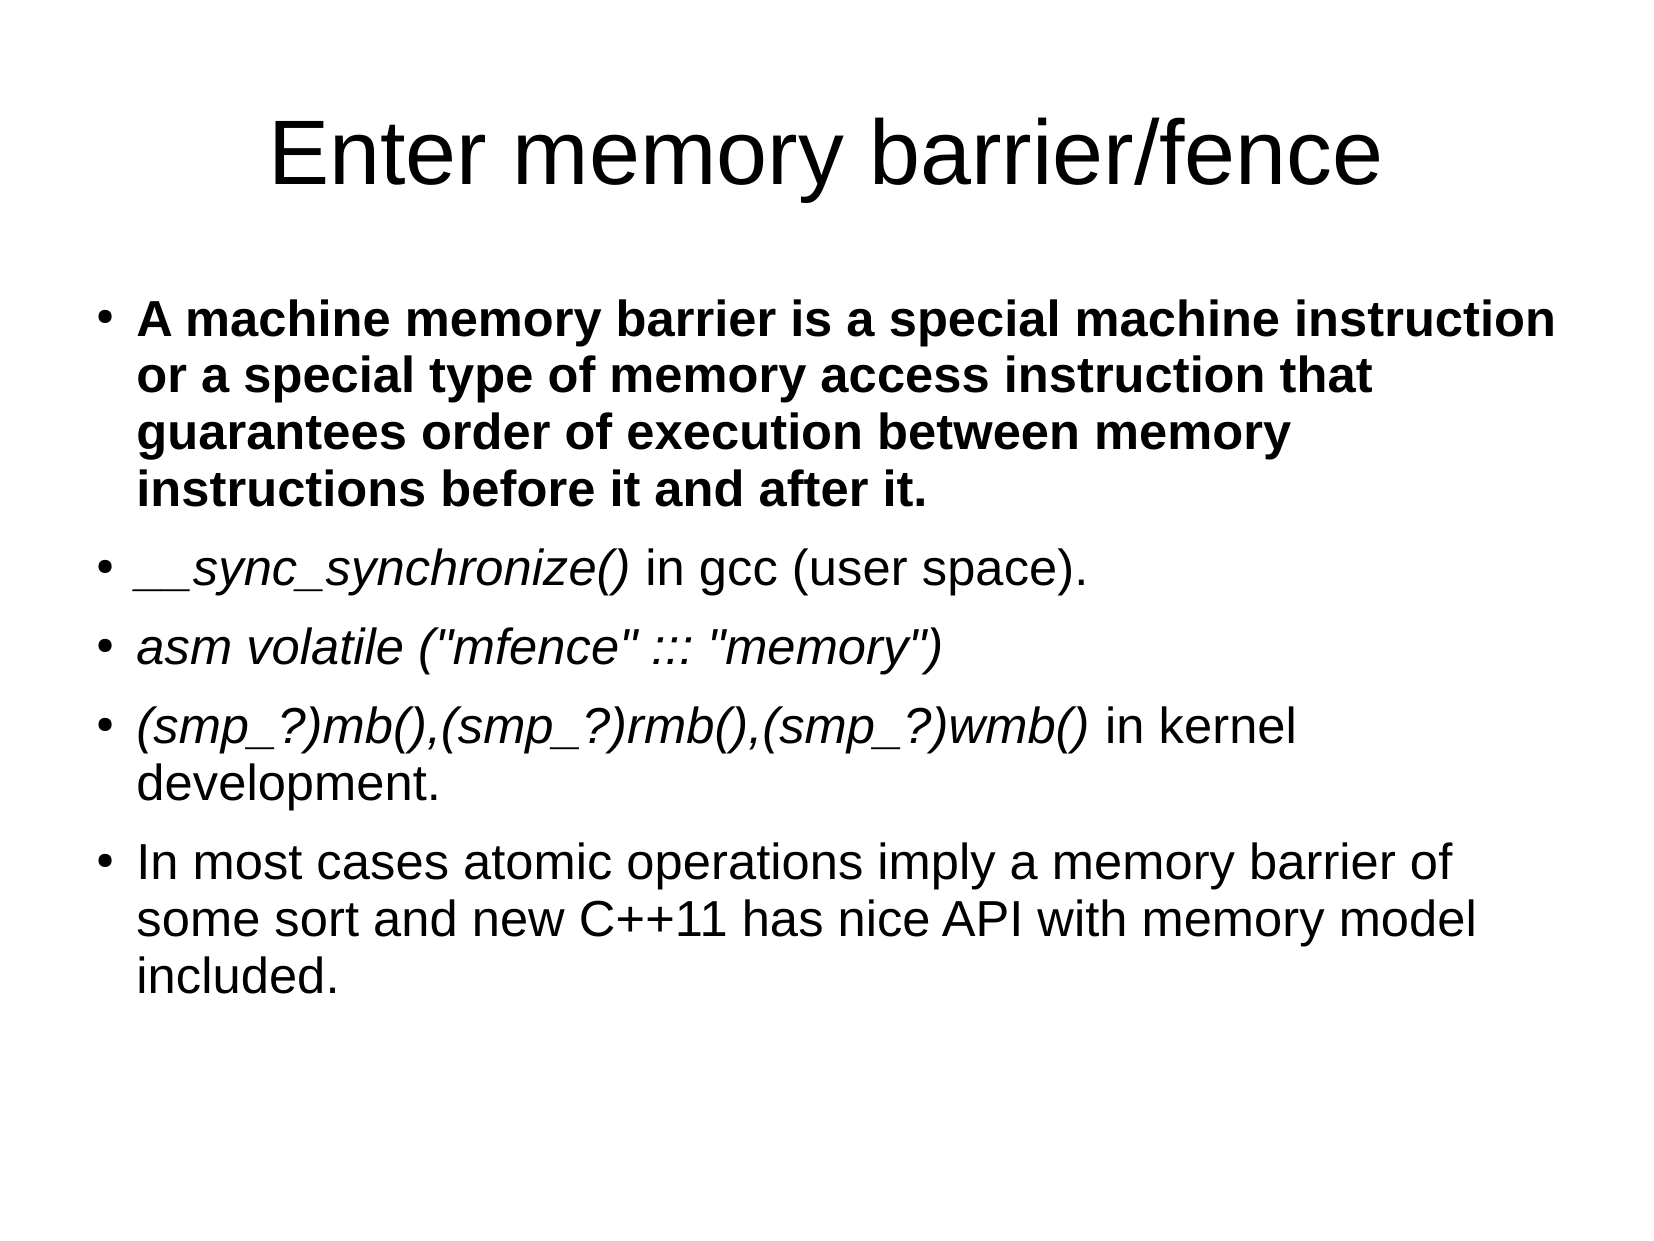

# Enter memory barrier/fence
A machine memory barrier is a special machine instruction or a special type of memory access instruction that guarantees order of execution between memory instructions before it and after it.
__sync_synchronize() in gcc (user space).
asm volatile ("mfence" ::: "memory")
(smp_?)mb(),(smp_?)rmb(),(smp_?)wmb() in kernel development.
In most cases atomic operations imply a memory barrier of some sort and new C++11 has nice API with memory model included.